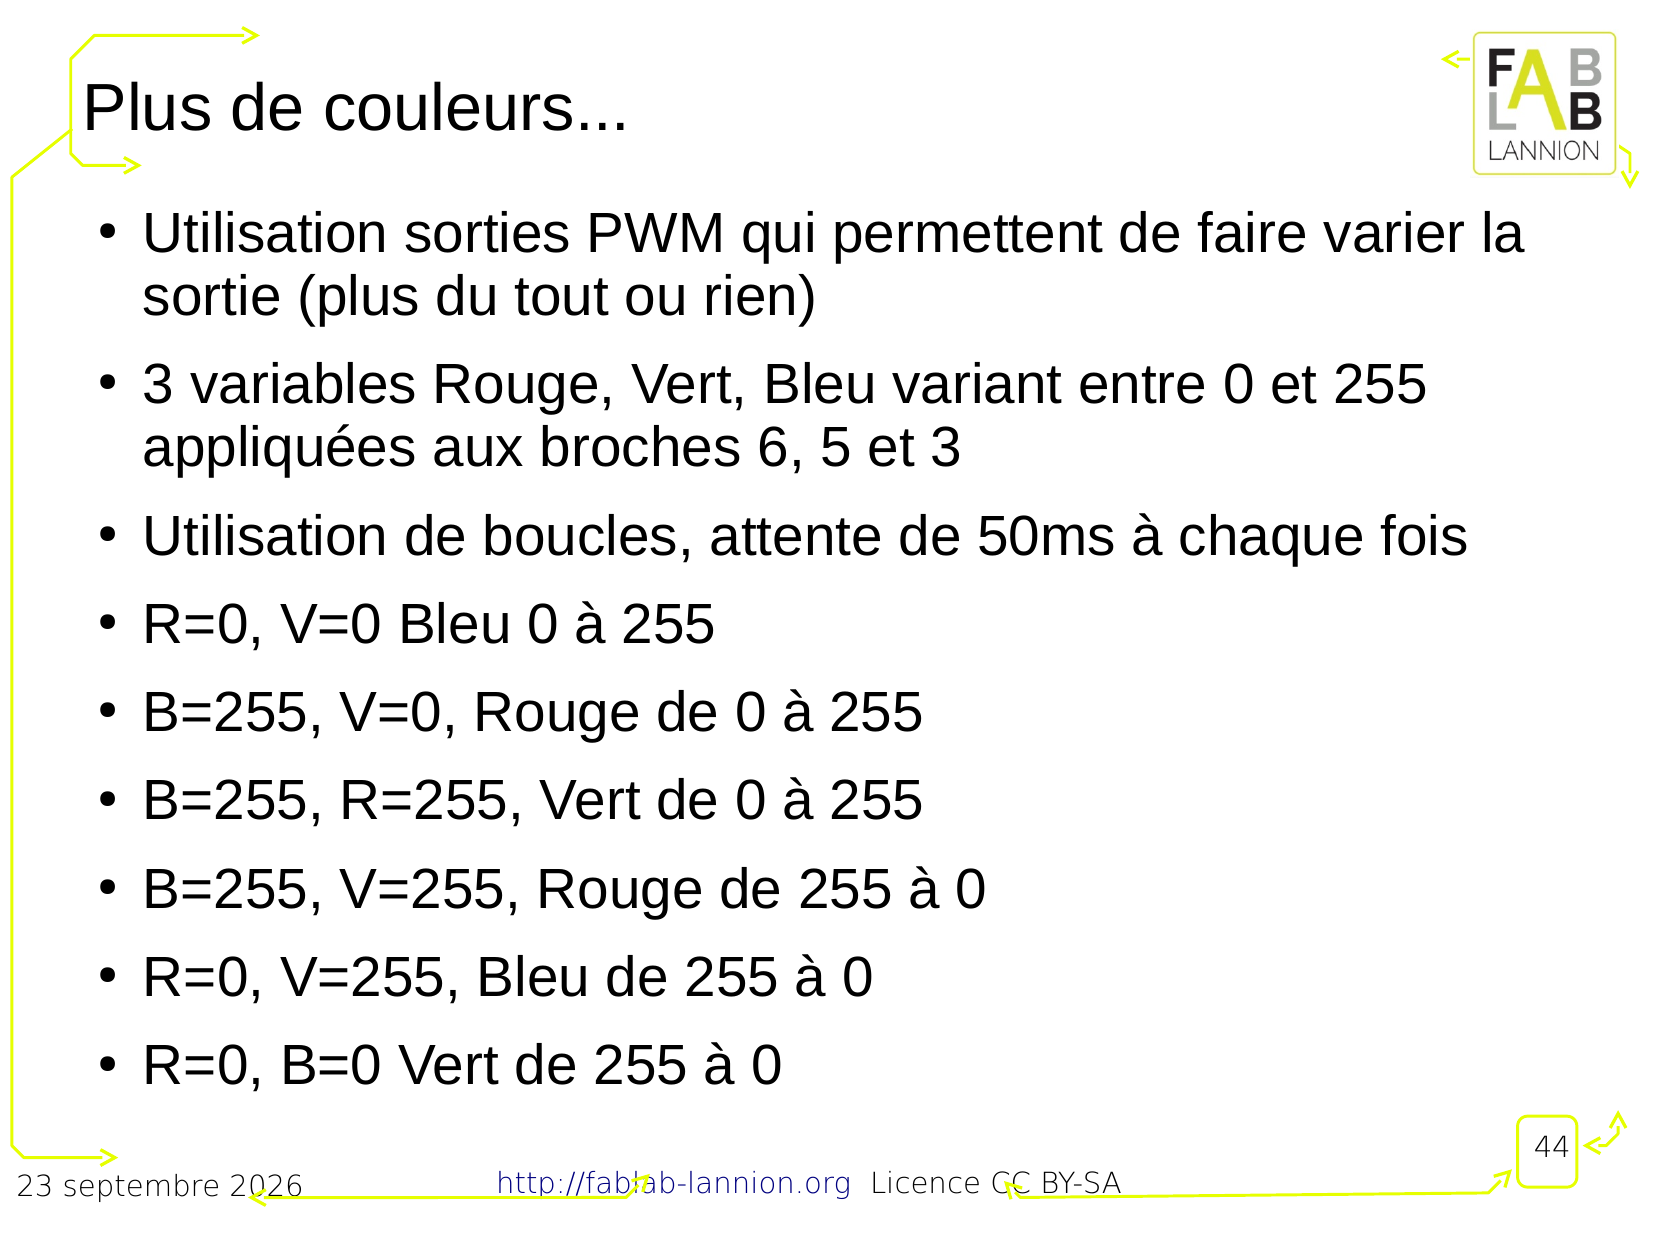

# Plus de couleurs...
Utilisation sorties PWM qui permettent de faire varier la sortie (plus du tout ou rien)
3 variables Rouge, Vert, Bleu variant entre 0 et 255 appliquées aux broches 6, 5 et 3
Utilisation de boucles, attente de 50ms à chaque fois
R=0, V=0 Bleu 0 à 255
B=255, V=0, Rouge de 0 à 255
B=255, R=255, Vert de 0 à 255
B=255, V=255, Rouge de 255 à 0
R=0, V=255, Bleu de 255 à 0
R=0, B=0 Vert de 255 à 0
44